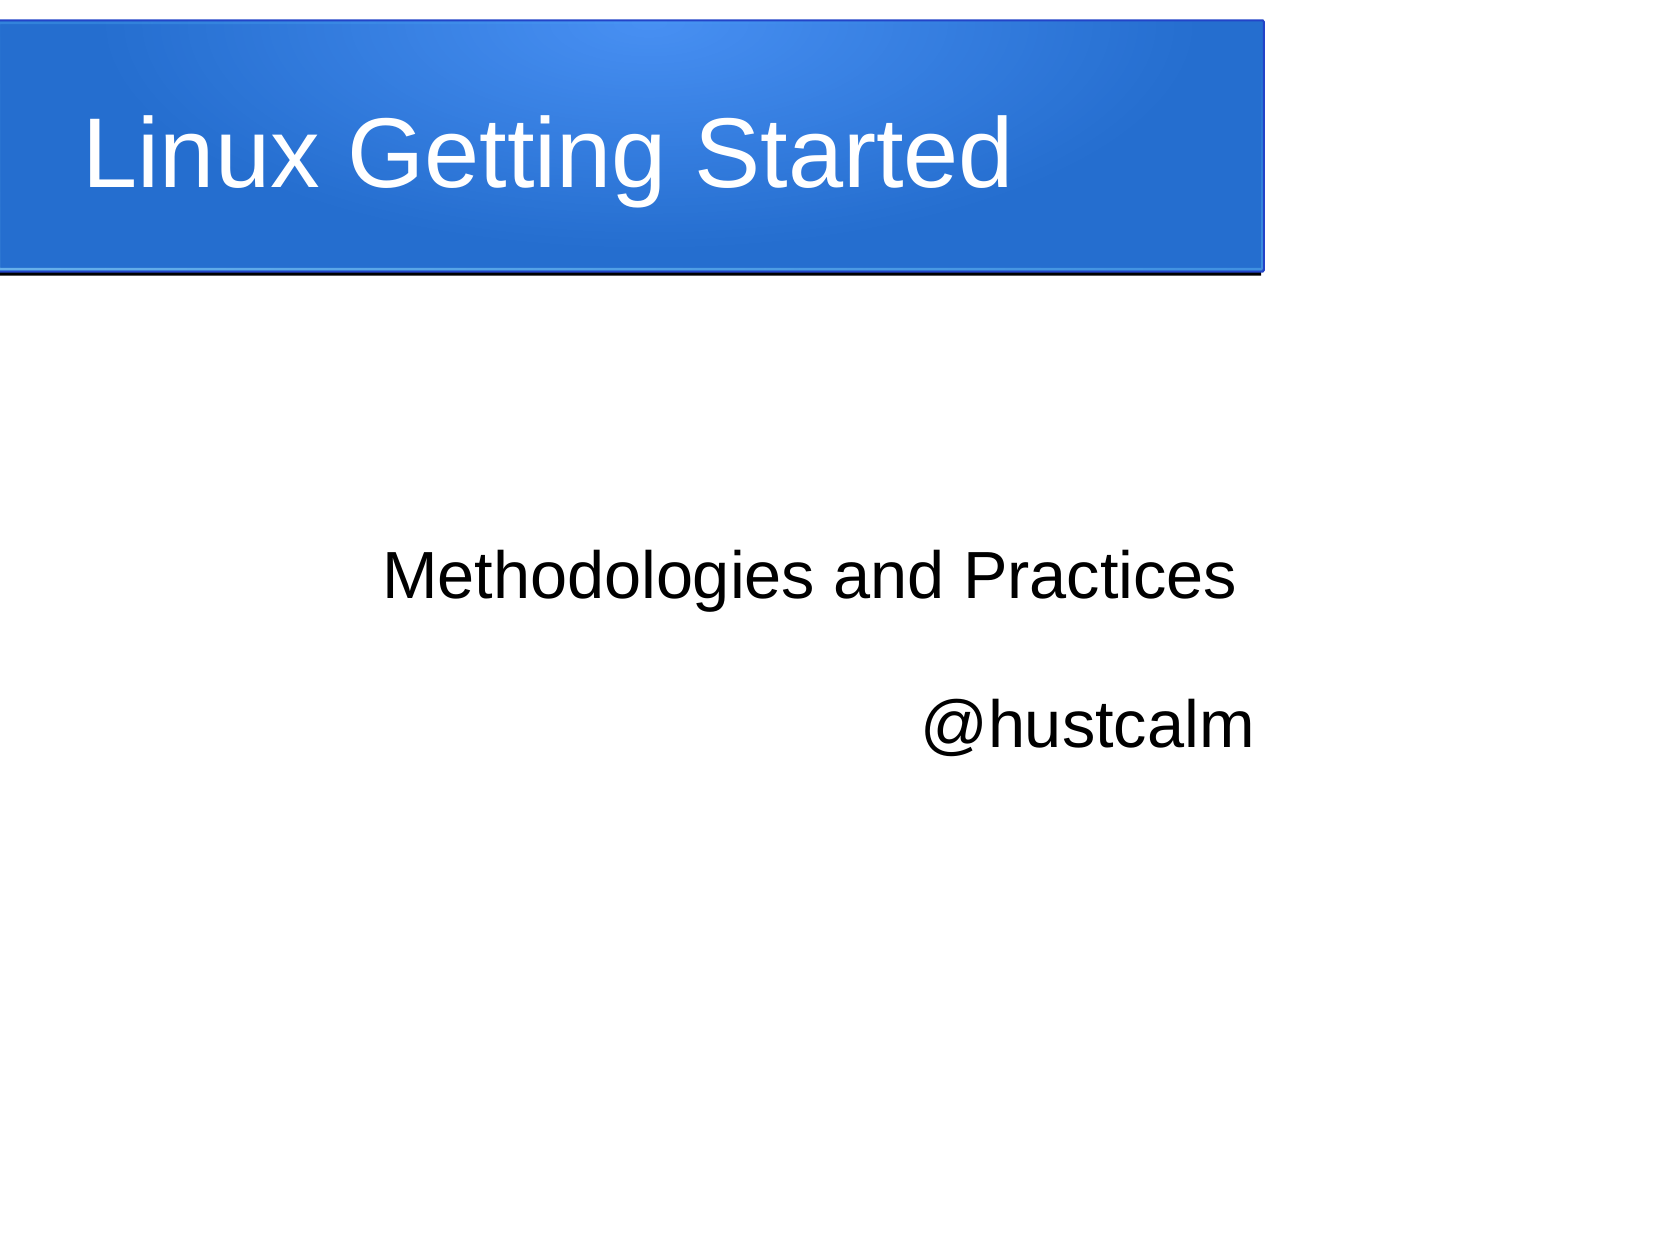

# Linux Getting Started
Methodologies and Practices
 @hustcalm